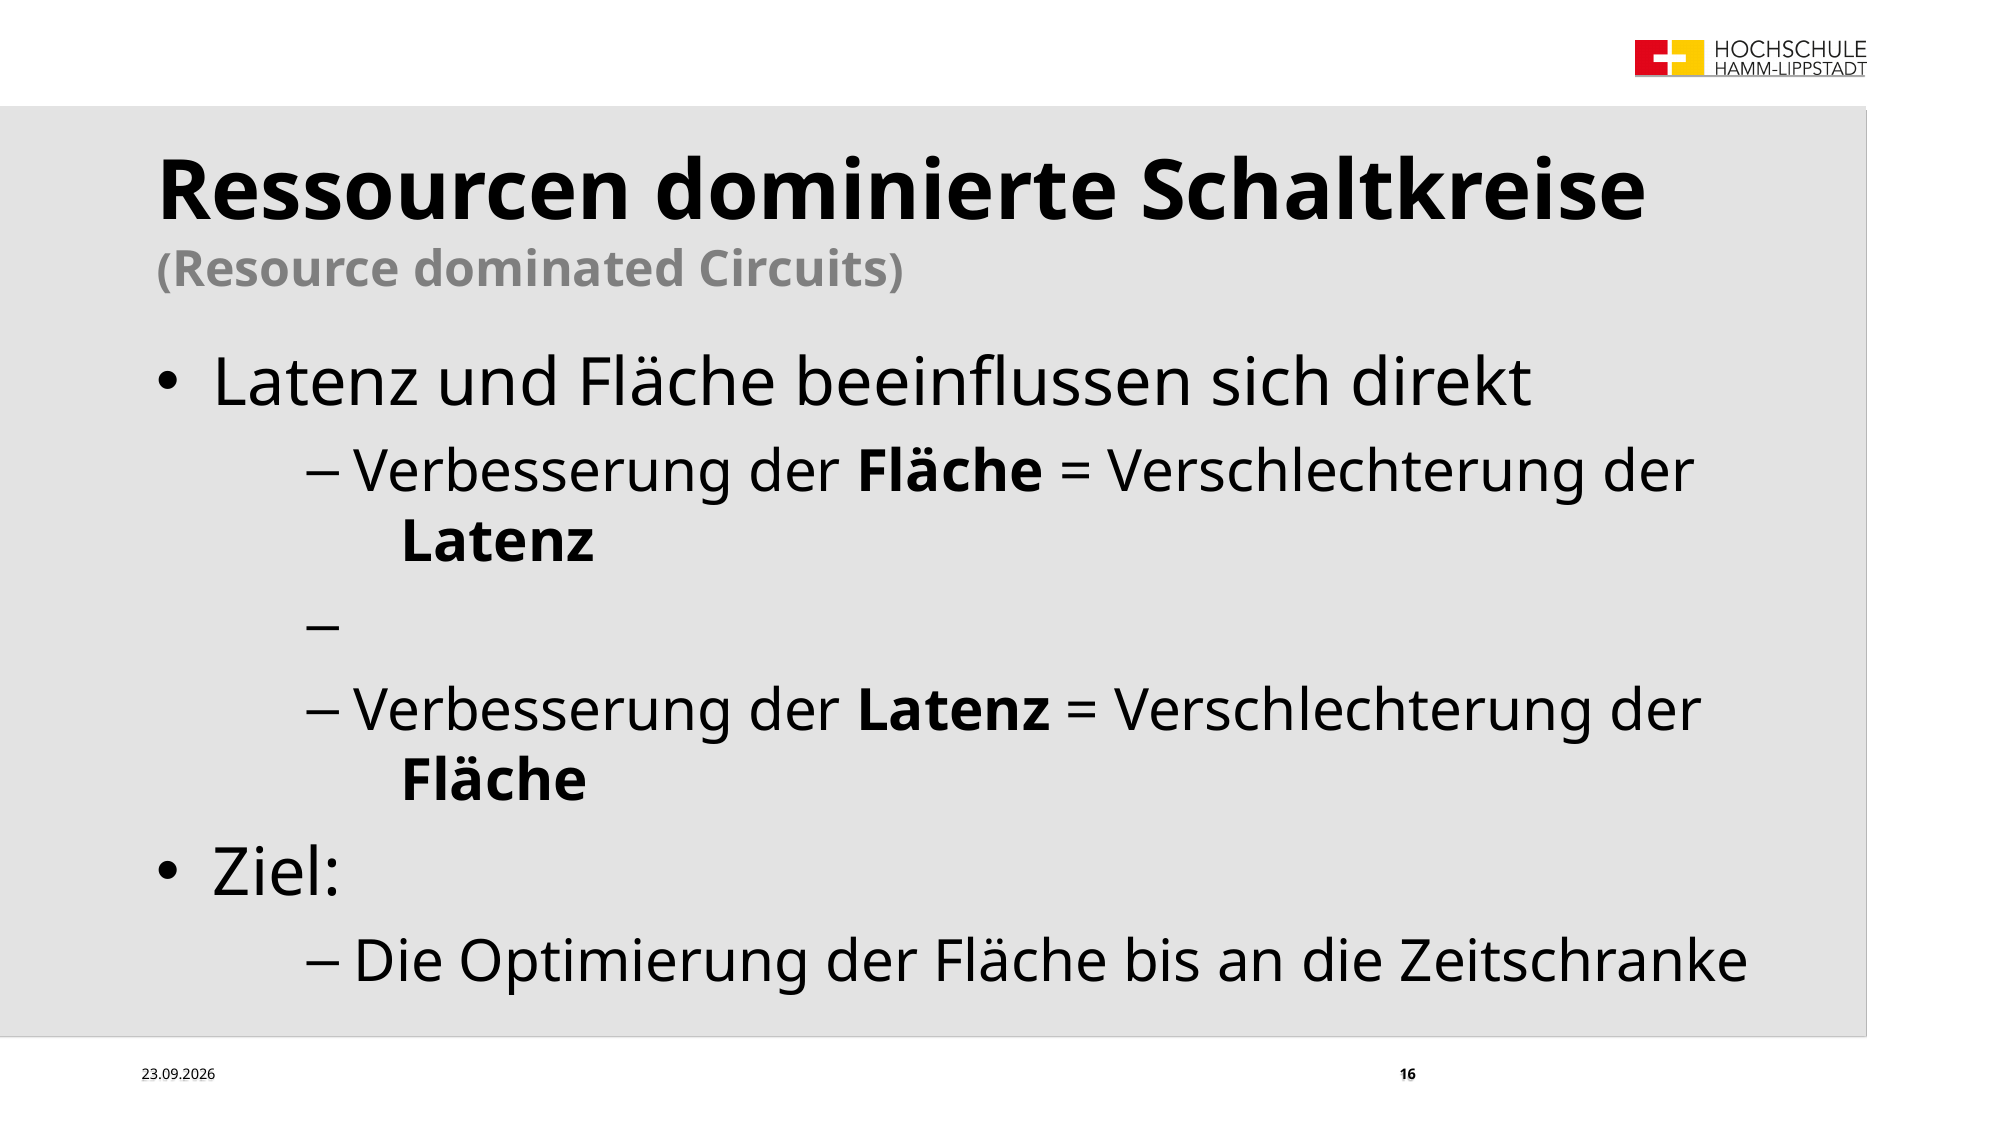

# Ressourcen dominierte Schaltkreise (Resource dominated Circuits)
Latenz und Fläche beeinflussen sich direkt
Verbesserung der Fläche = Verschlechterung der Latenz
Verbesserung der Latenz = Verschlechterung der Fläche
Ziel:
Die Optimierung der Fläche bis an die Zeitschranke
16